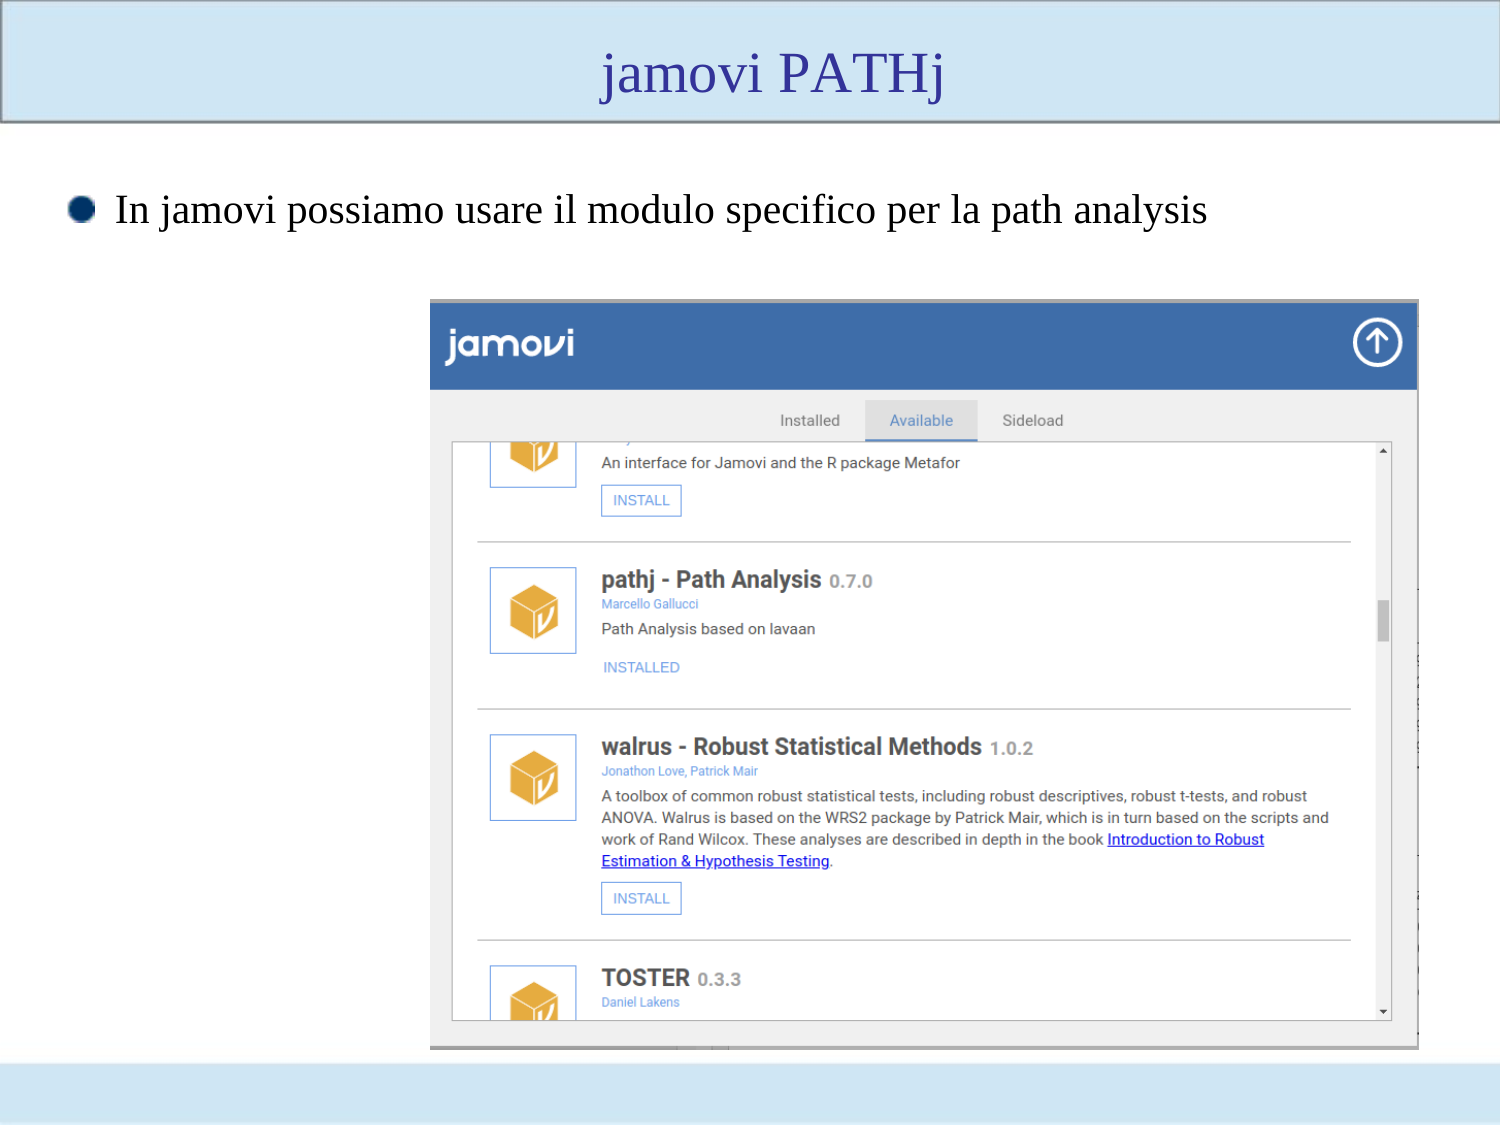

# jamovi PATHj
 In jamovi possiamo usare il modulo specifico per la path analysis